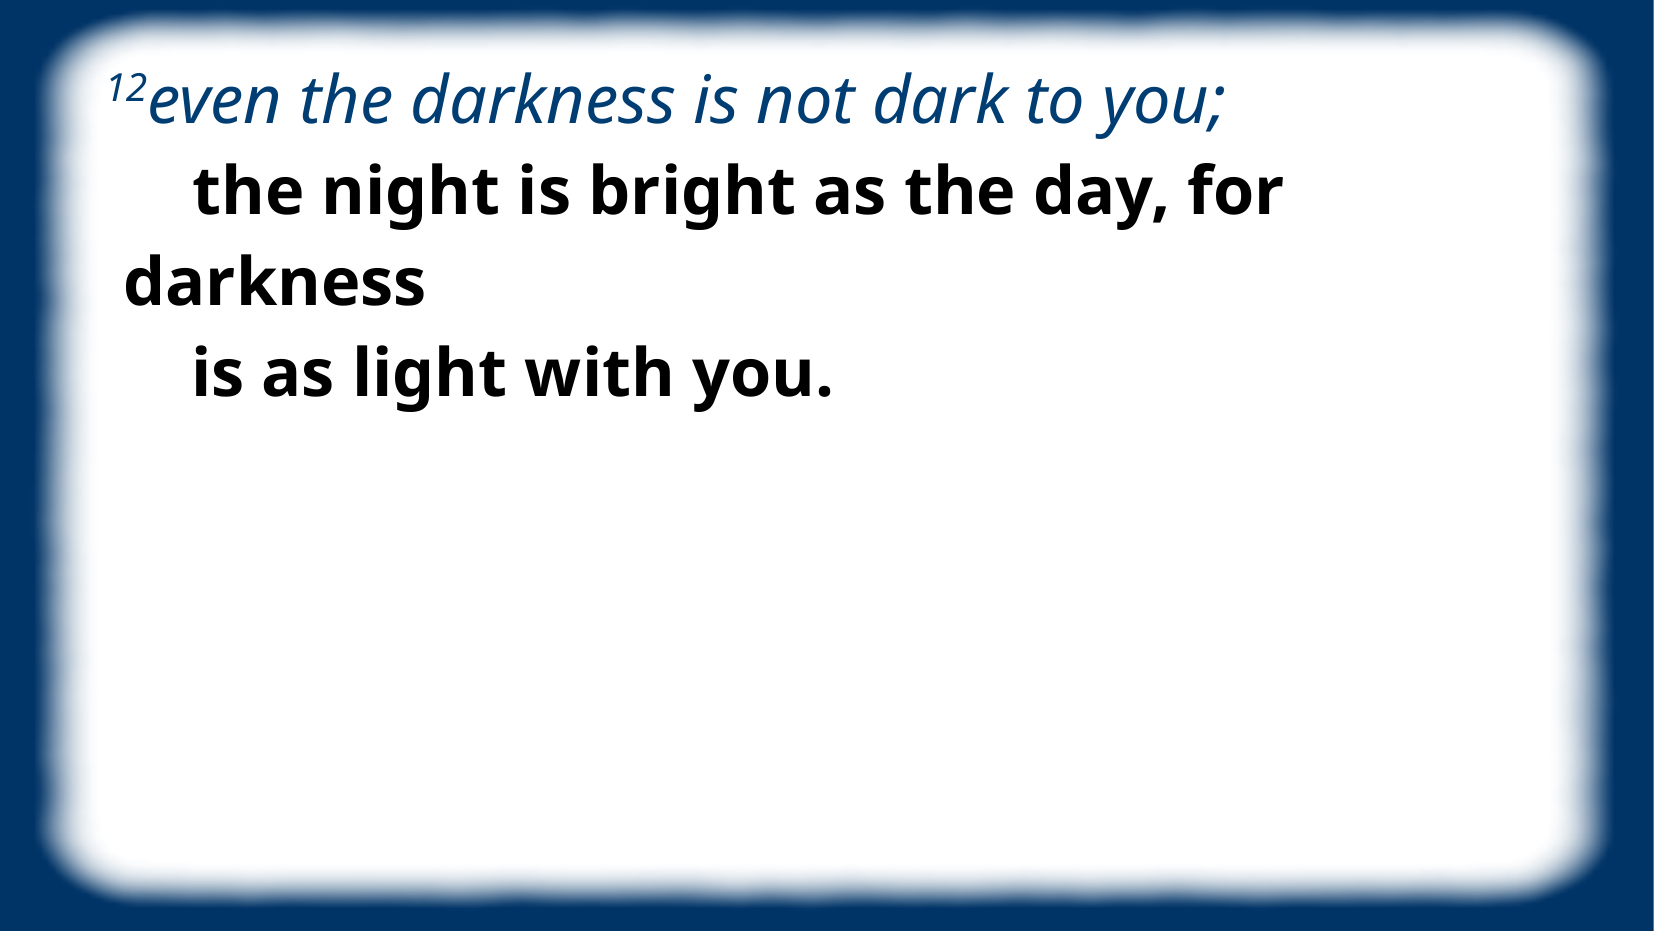

12even the darkness is not dark to you;
 the night is bright as the day, for darkness
 is as light with you.